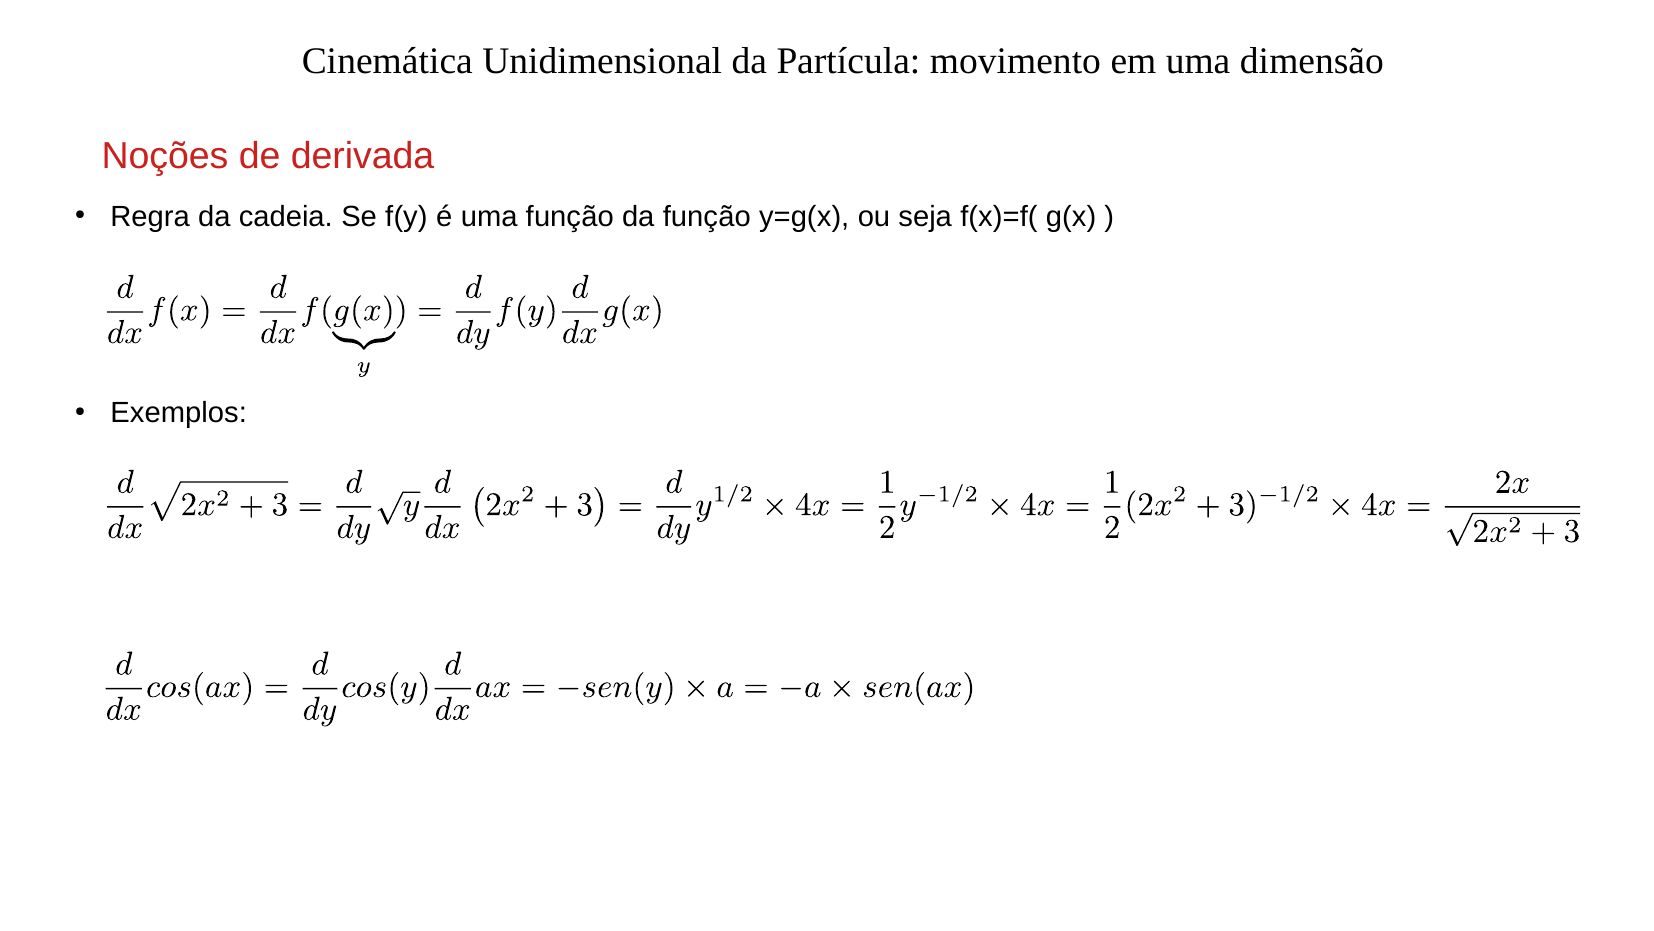

Cinemática Unidimensional da Partícula: movimento em uma dimensão
Noções de derivada
Regra da cadeia. Se f(y) é uma função da função y=g(x), ou seja f(x)=f( g(x) )
Exemplos: